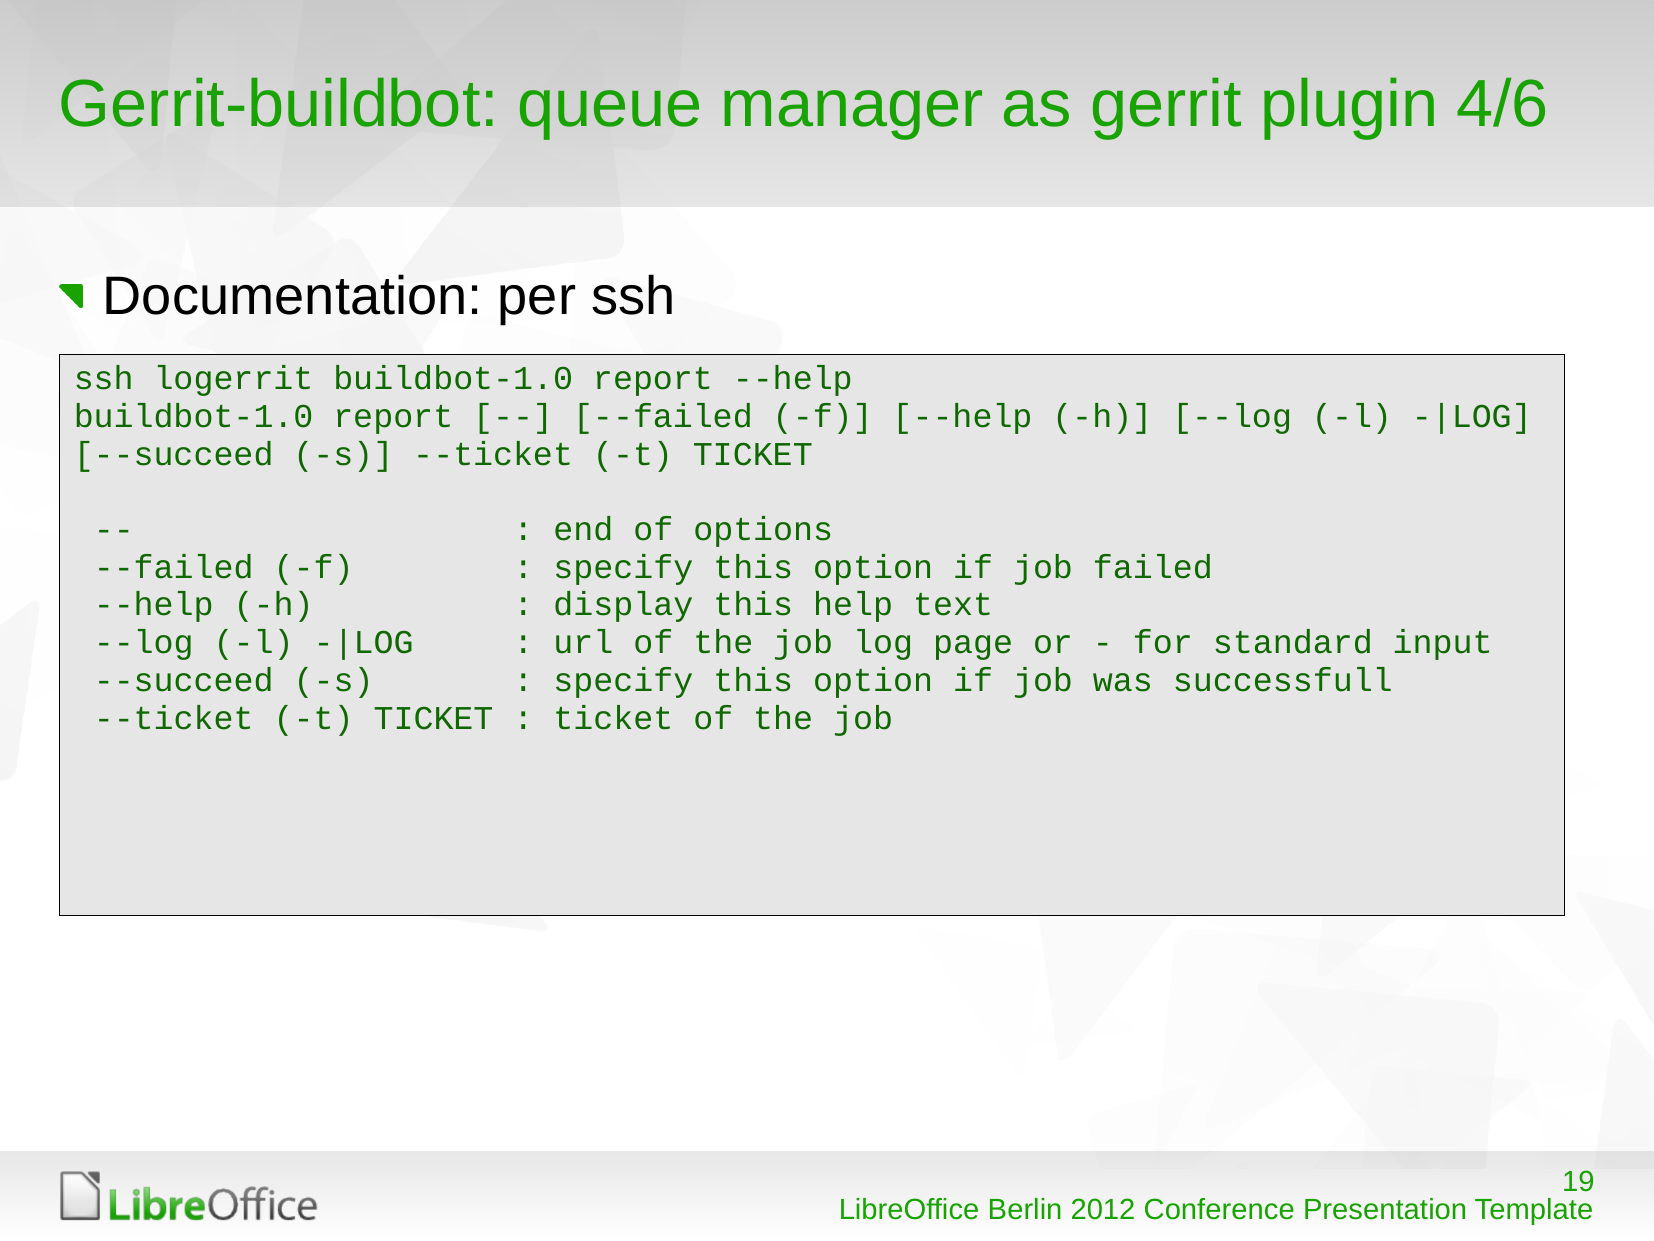

# Gerrit-buildbot: queue manager as gerrit plugin 4/6
Documentation: per ssh
ssh logerrit buildbot-1.0 report --help
buildbot-1.0 report [--] [--failed (-f)] [--help (-h)] [--log (-l) -|LOG] [--succeed (-s)] --ticket (-t) TICKET
 -- : end of options
 --failed (-f) : specify this option if job failed
 --help (-h) : display this help text
 --log (-l) -|LOG : url of the job log page or - for standard input
 --succeed (-s) : specify this option if job was successfull
 --ticket (-t) TICKET : ticket of the job
19
LibreOffice Berlin 2012 Conference Presentation Template